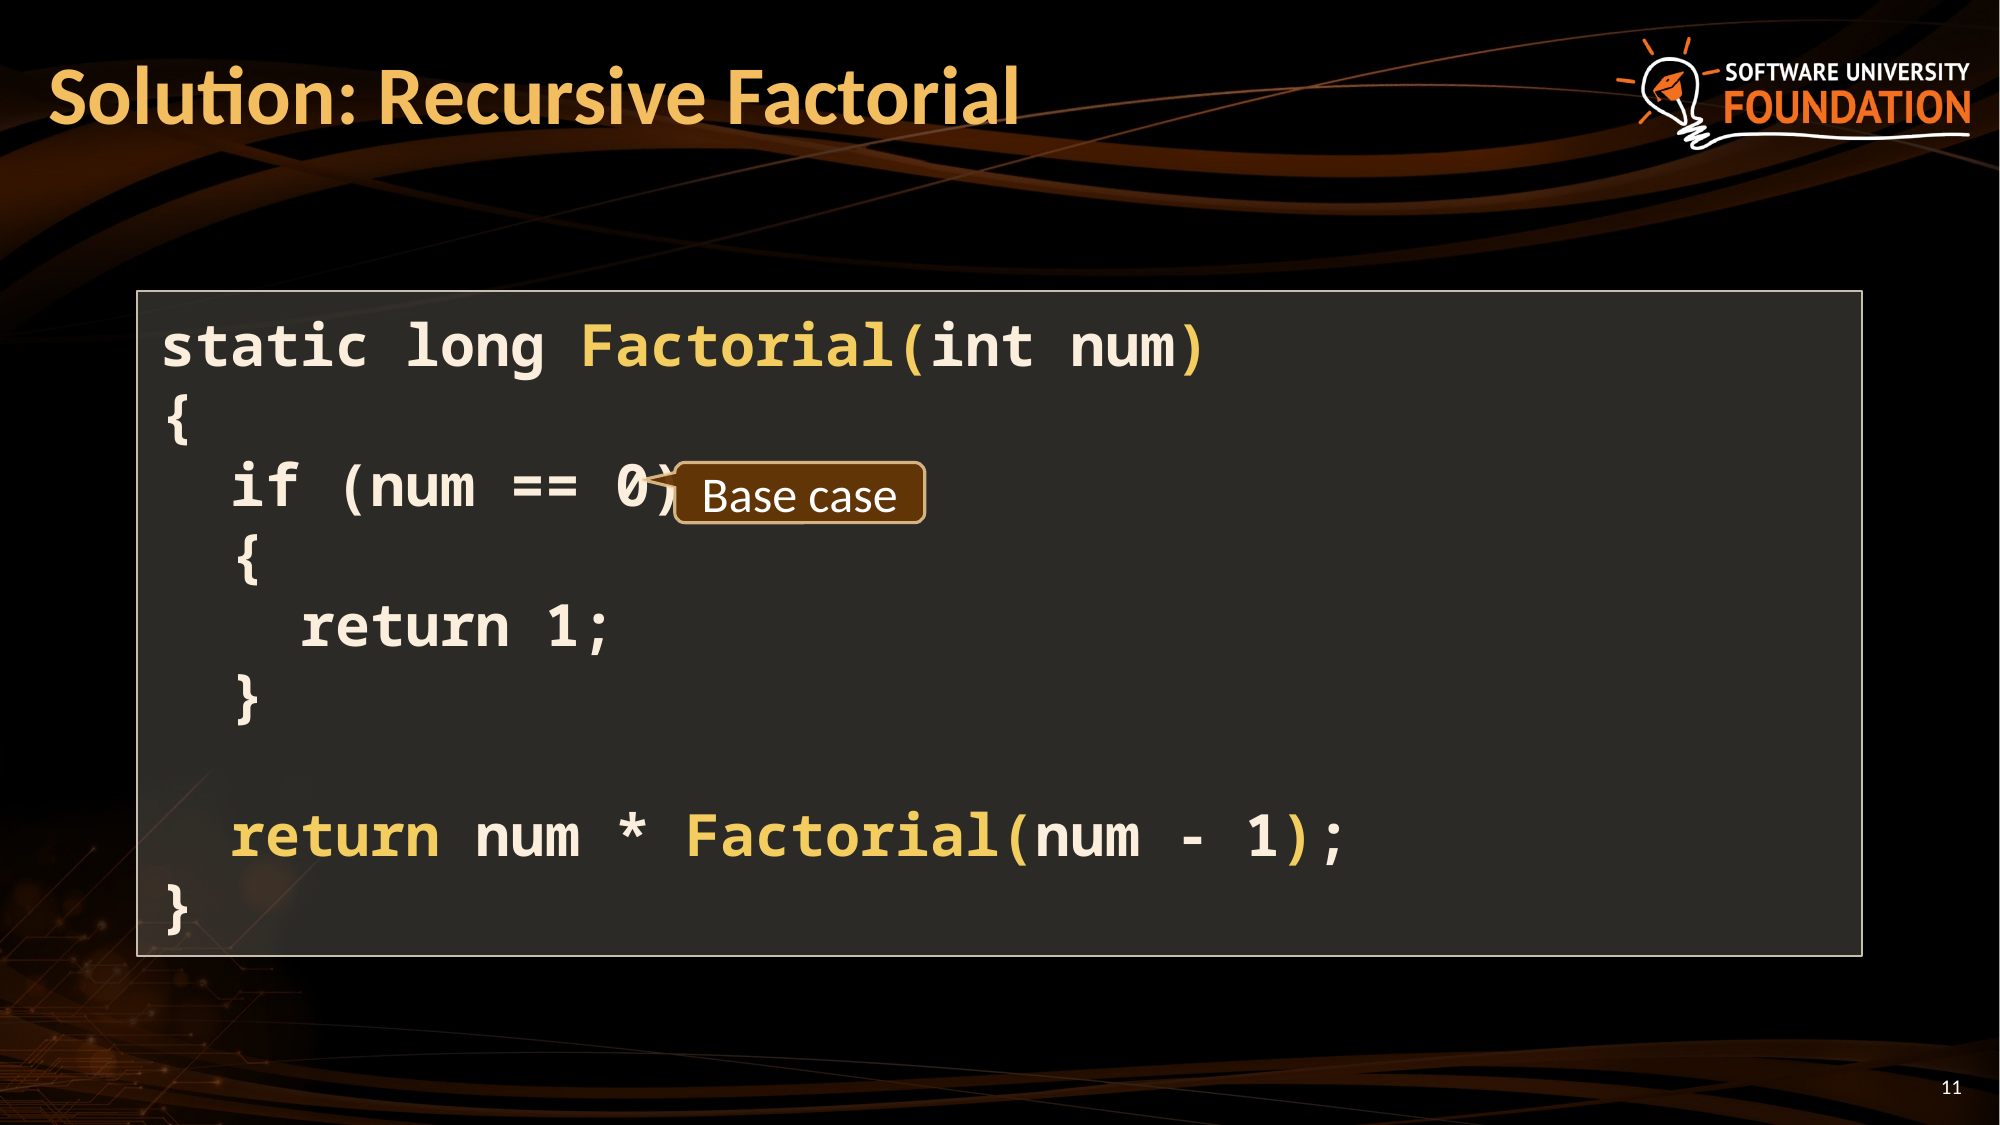

# Solution: Recursive Factorial
static long Factorial(int num)
{
 if (num == 0)
 {
 return 1;
 }
 return num * Factorial(num - 1);
}
Base case